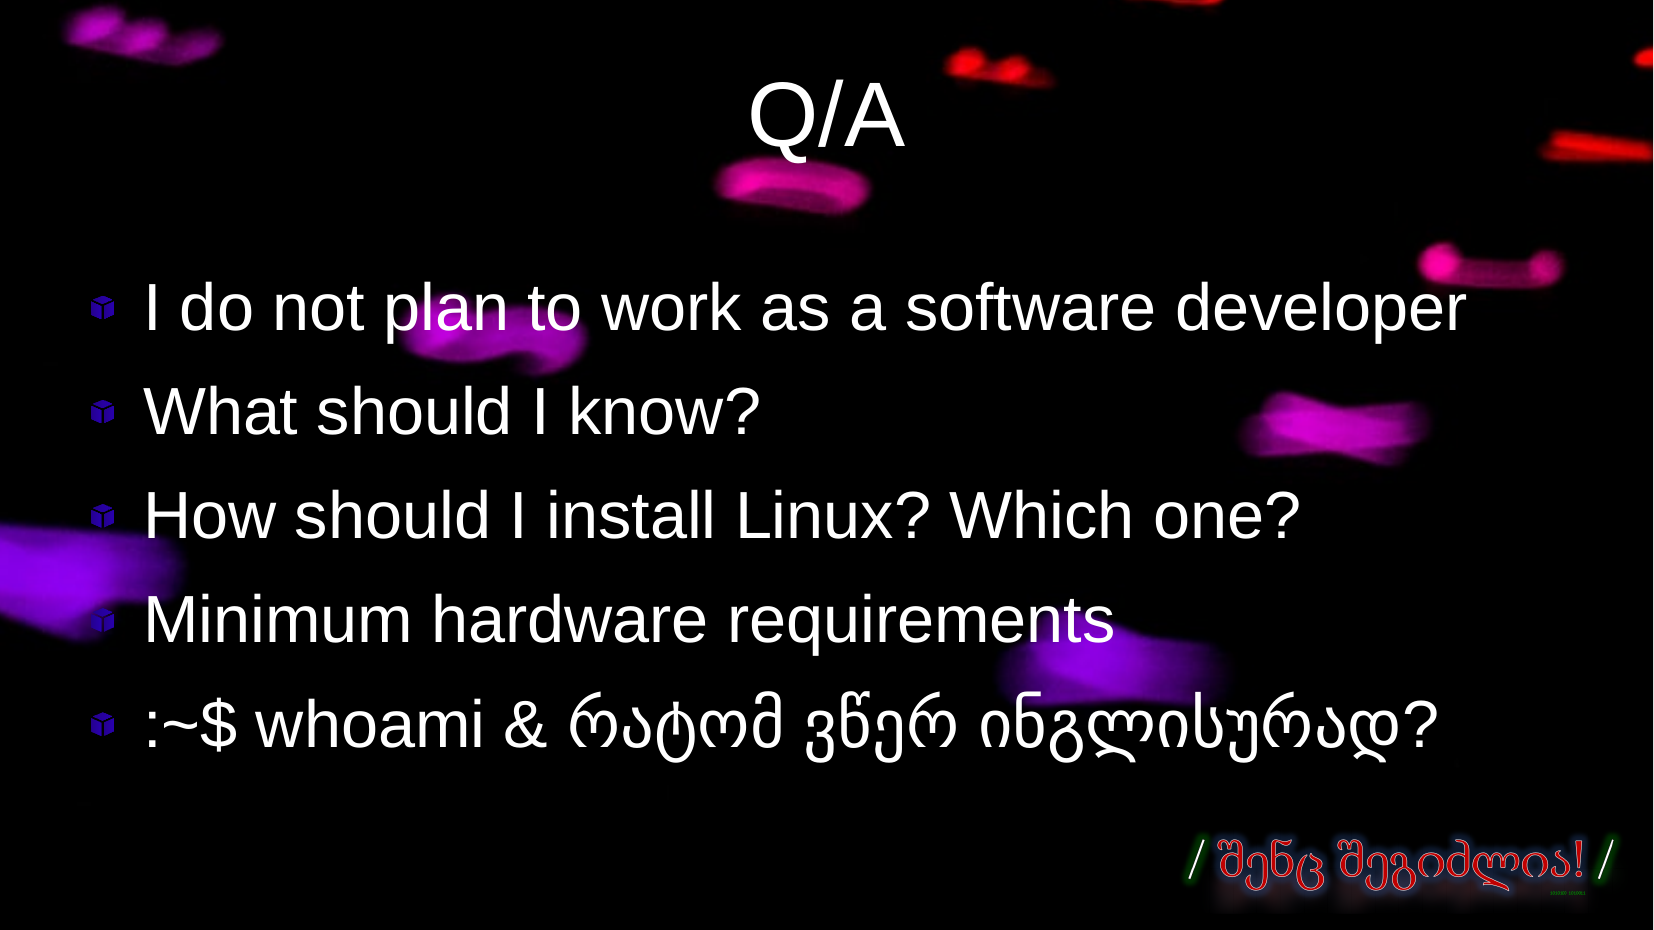

# Q/A
I do not plan to work as a software developer
What should I know?
How should I install Linux? Which one?
Minimum hardware requirements
:~$ whoami & რატომ ვწერ ინგლისურად?